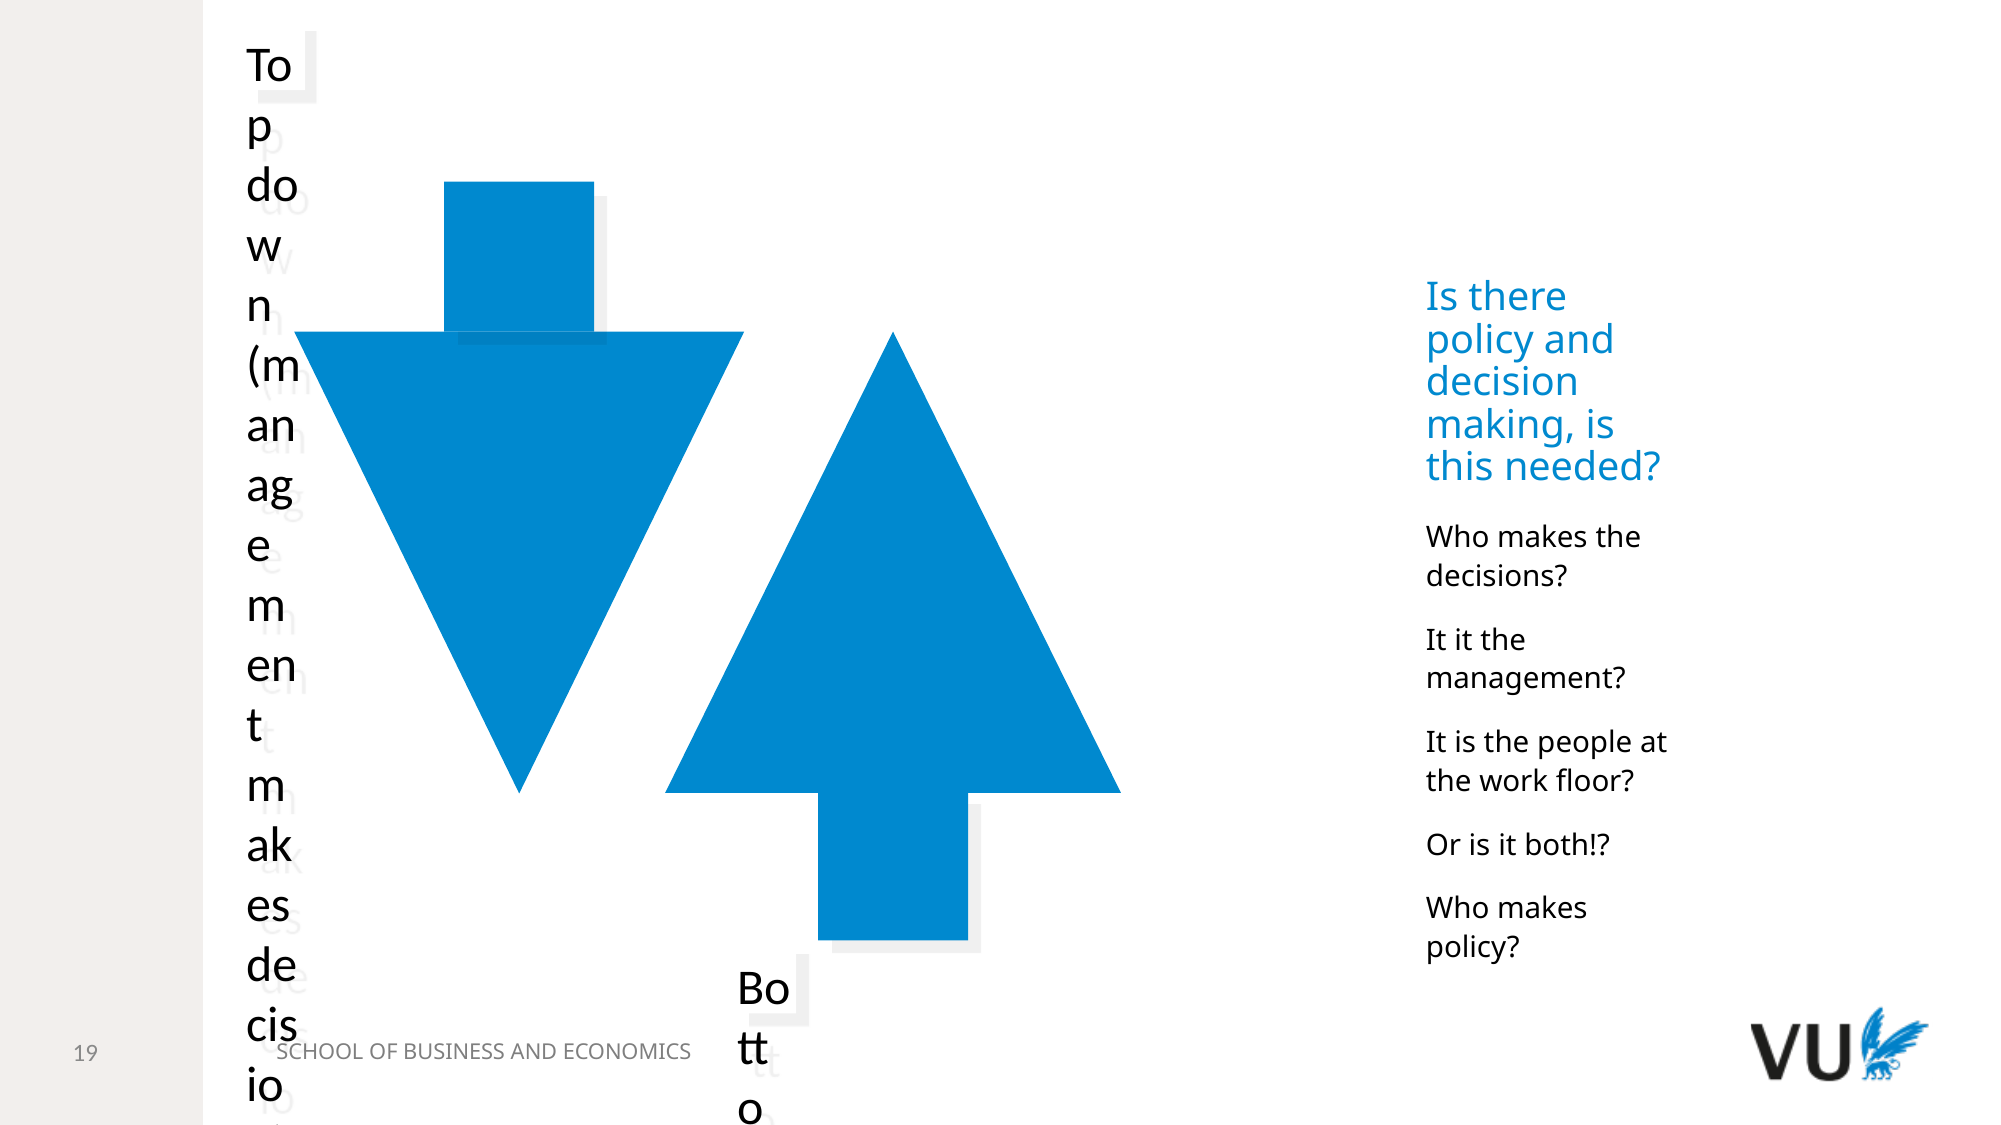

Top down
(management makes decision)
# Is there policy and decision making, is this needed?
Who makes the decisions?
It it the management?
It is the people at the work floor?
Or is it both!?
Who makes policy?
Bottom up
(work floor initiates changes)
SCHOOL OF BUSINESS AND ECONOMICS